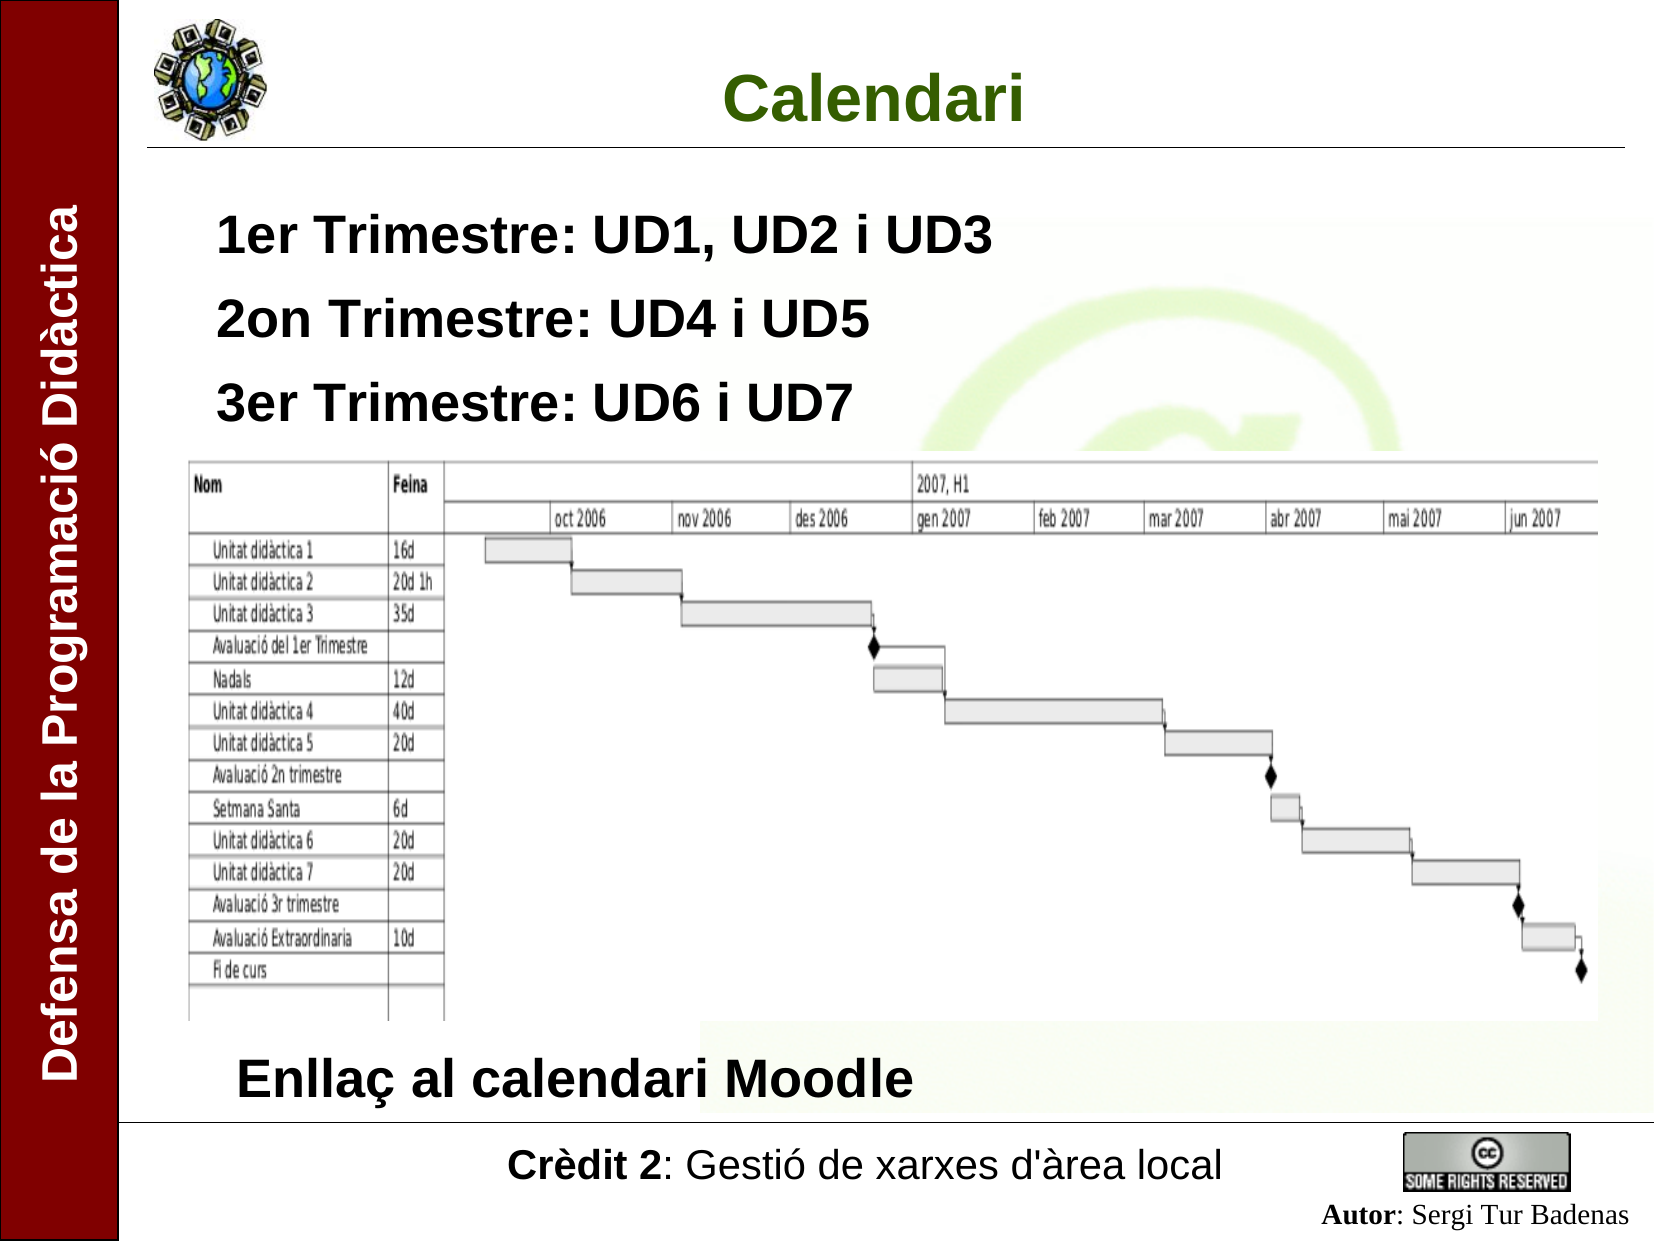

# Calendari
1er Trimestre: UD1, UD2 i UD3
2on Trimestre: UD4 i UD5
3er Trimestre: UD6 i UD7
Enllaç al calendari Moodle